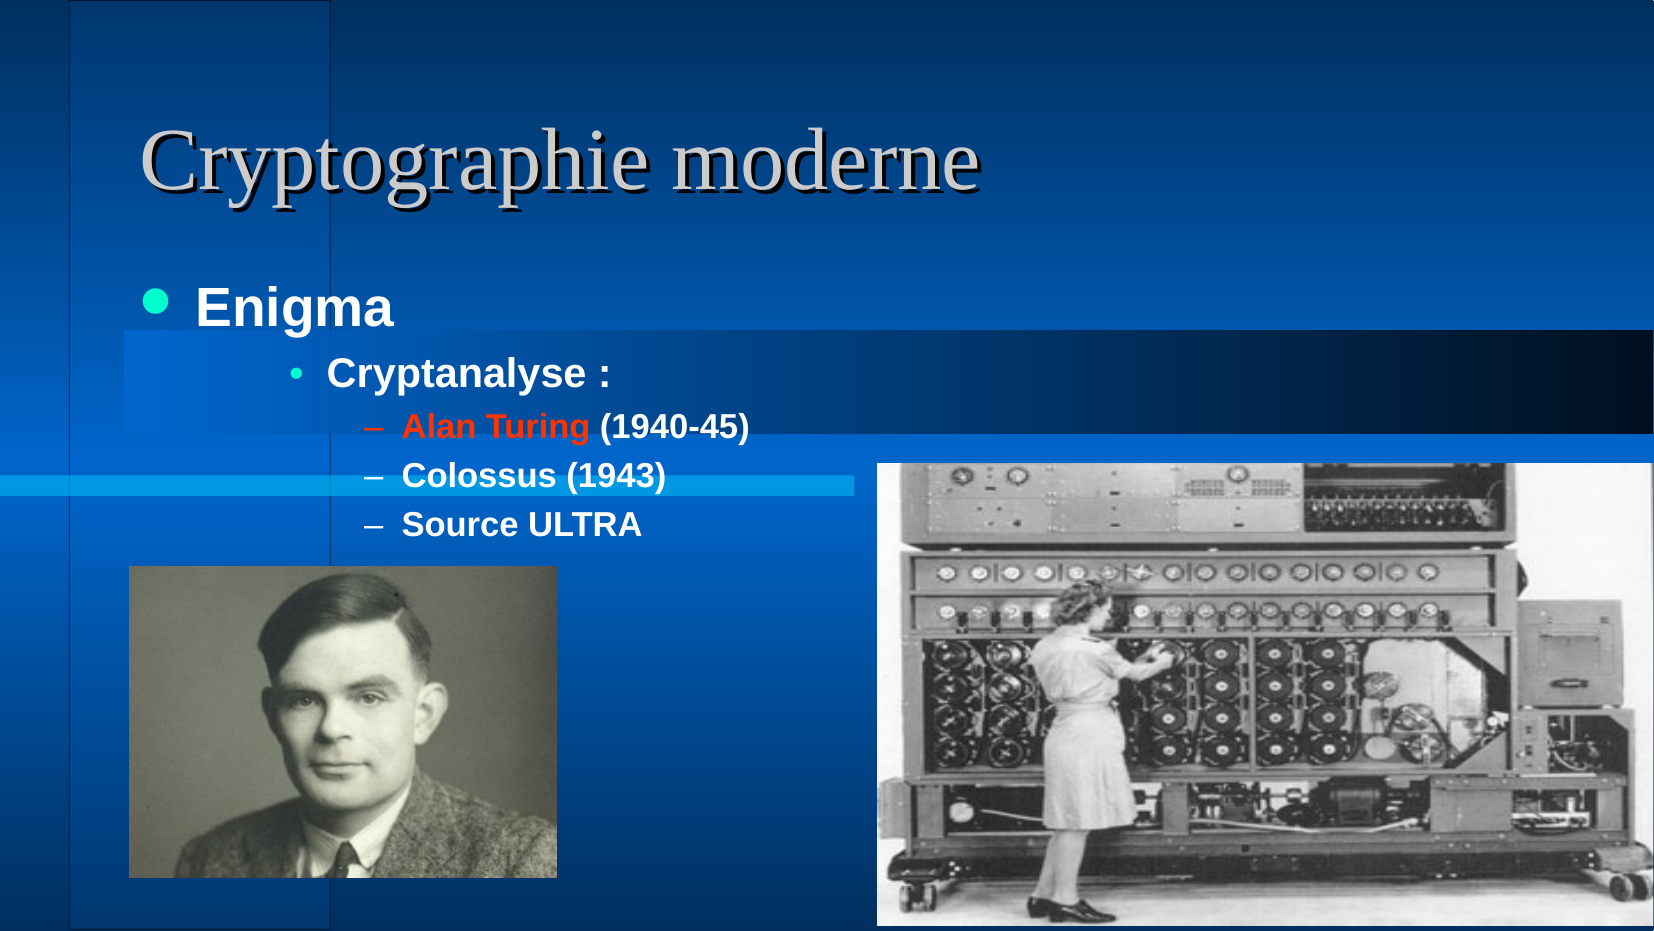

# Cryptographie moderne
Enigma
Cryptanalyse :
Alan Turing (1940-45)
Colossus (1943)
Source ULTRA